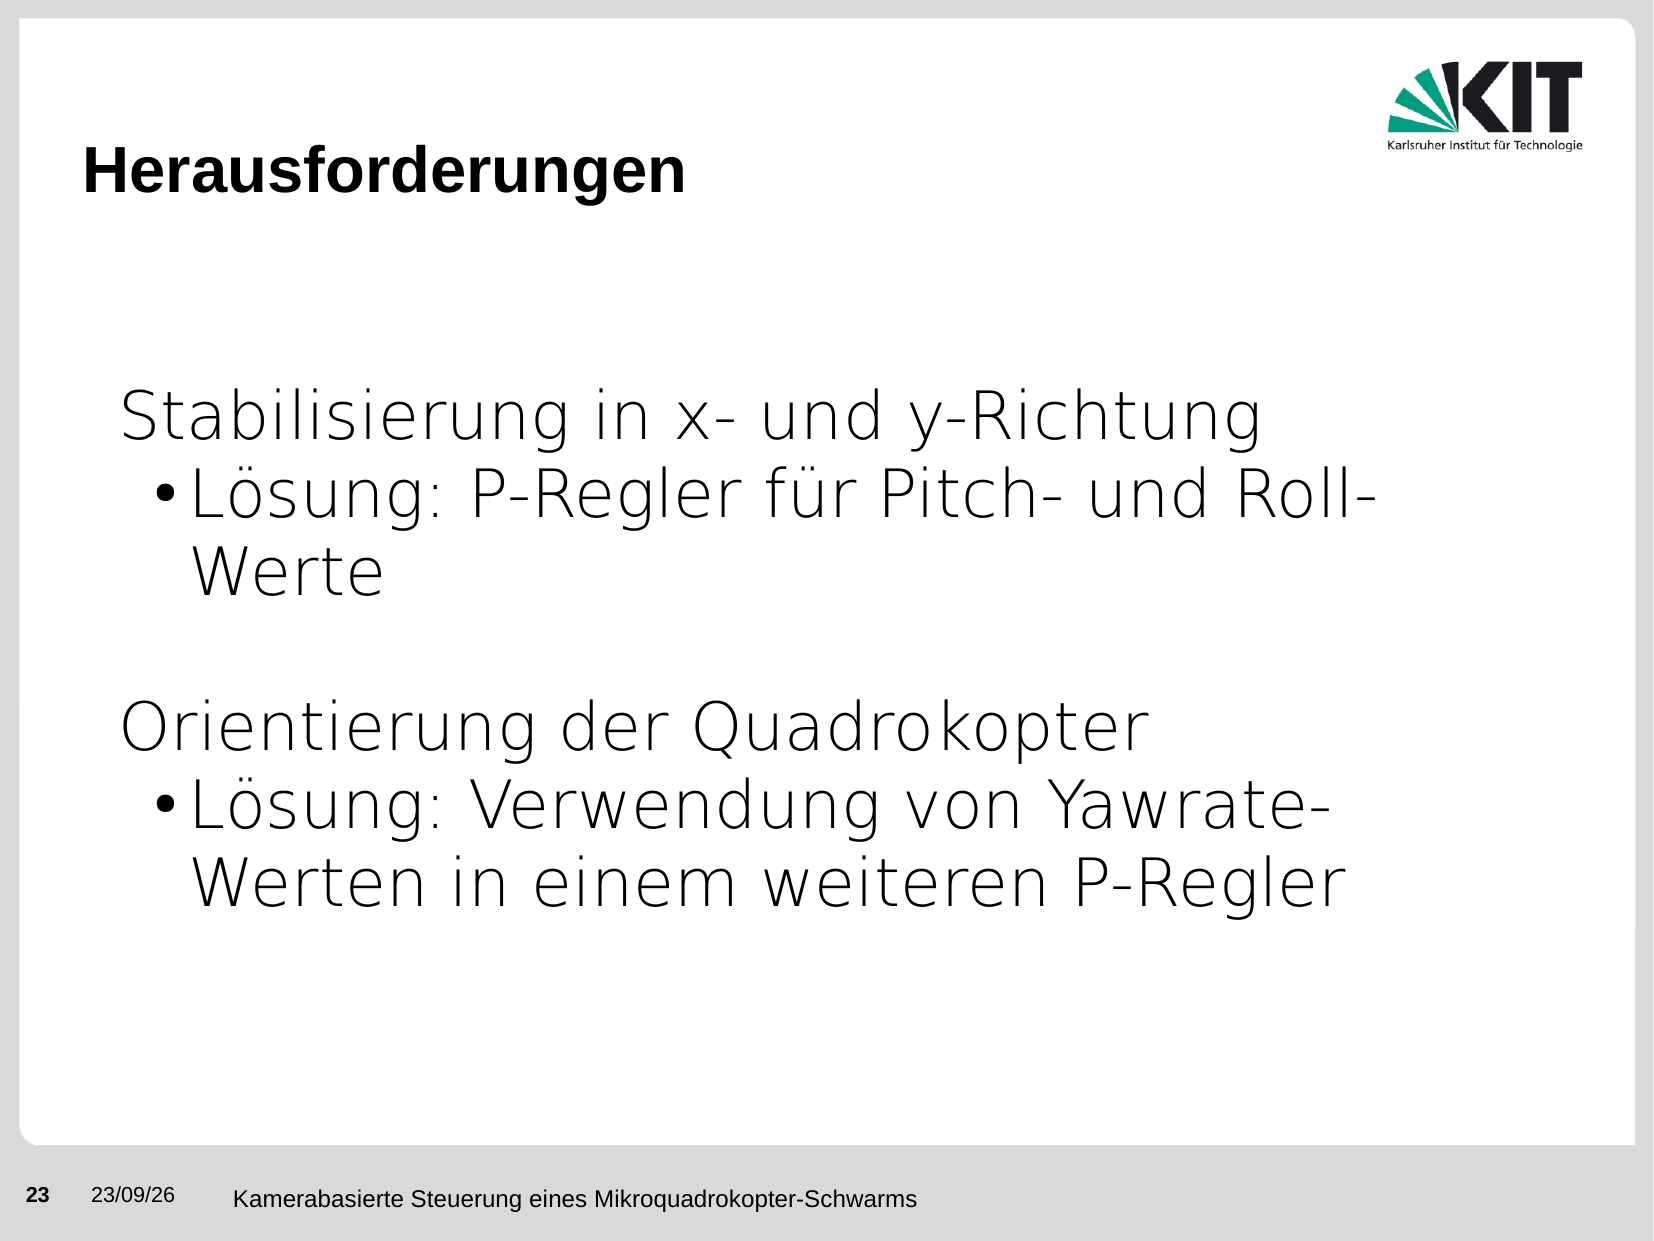

# Herausforderungen
Stabilisierung in x- und y-Richtung
Lösung: P-Regler für Pitch- und Roll-Werte
Orientierung der Quadrokopter
Lösung: Verwendung von Yawrate-Werten in einem weiteren P-Regler